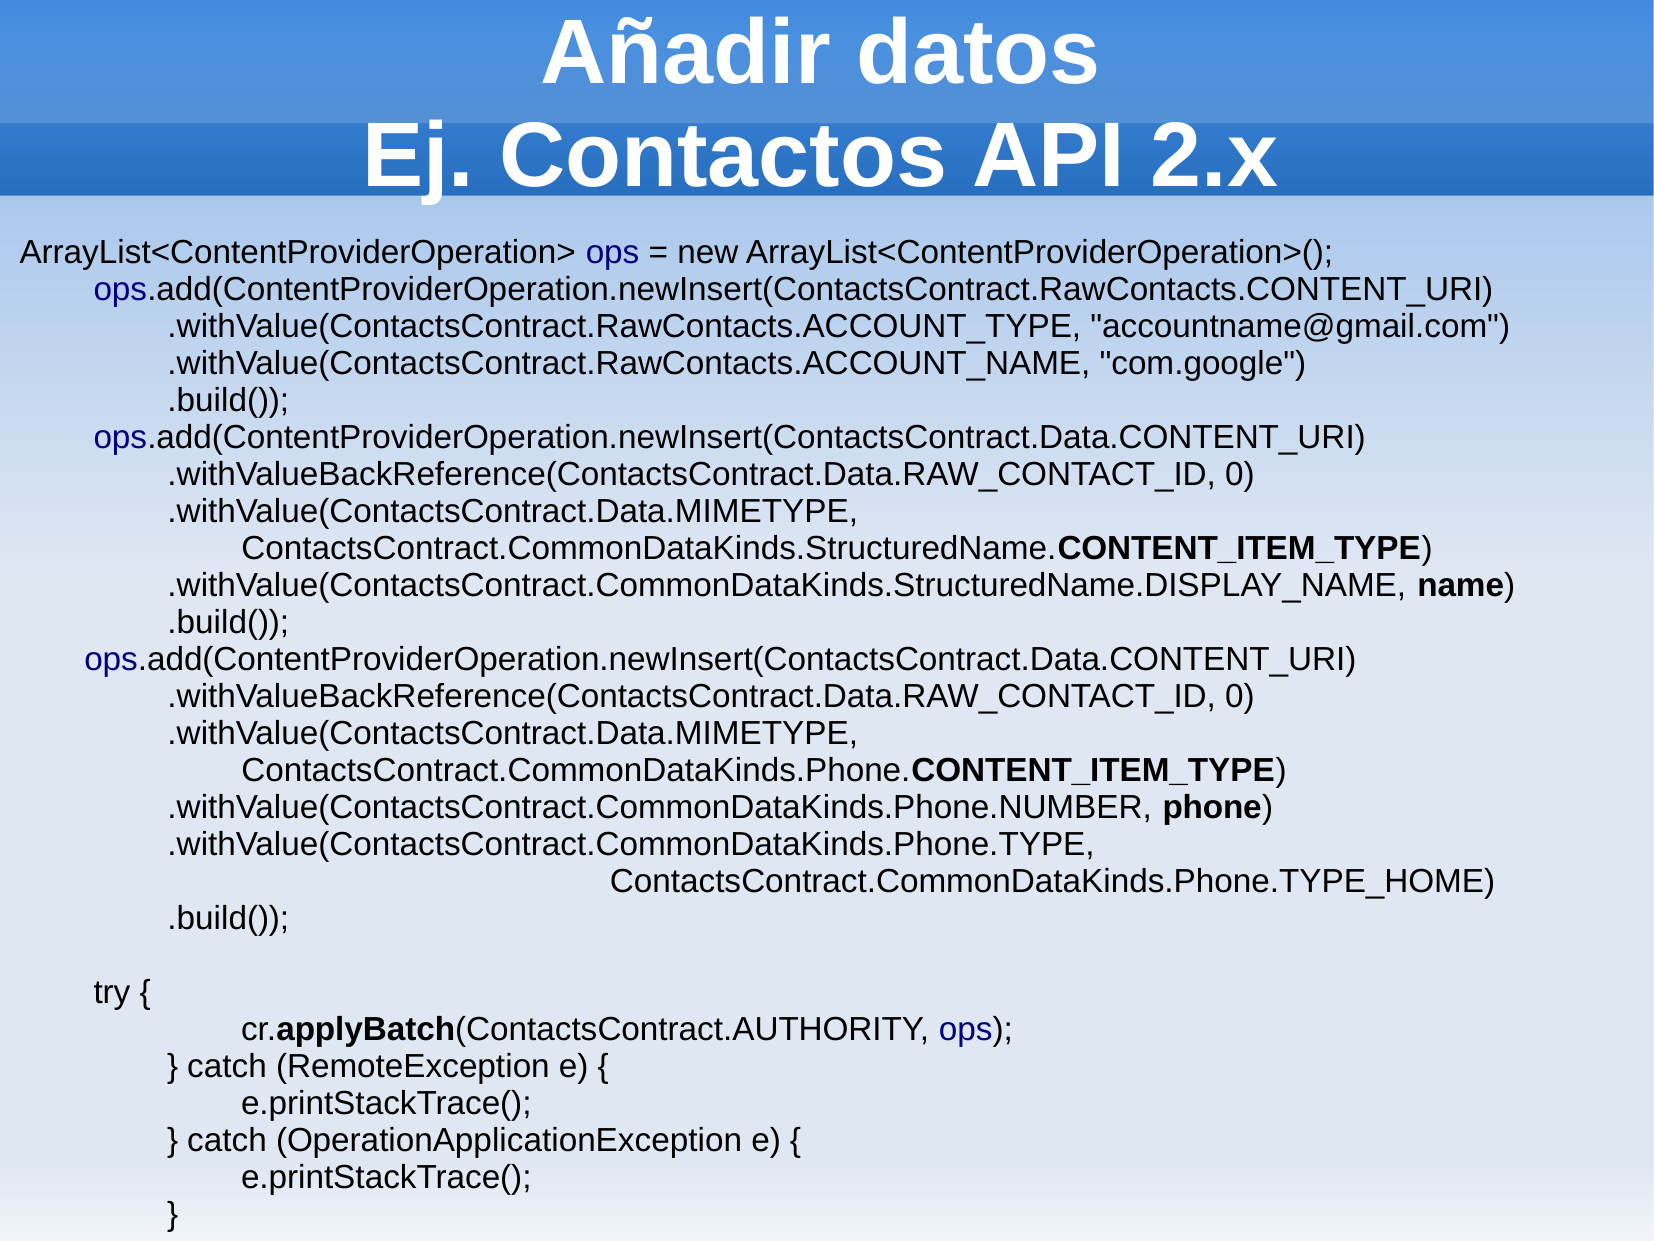

# Añadir datos Ej. Contactos API 2.x
ArrayList<ContentProviderOperation> ops = new ArrayList<ContentProviderOperation>();
 ops.add(ContentProviderOperation.newInsert(ContactsContract.RawContacts.CONTENT_URI)
 .withValue(ContactsContract.RawContacts.ACCOUNT_TYPE, "accountname@gmail.com")
 .withValue(ContactsContract.RawContacts.ACCOUNT_NAME, "com.google")
 .build());
 ops.add(ContentProviderOperation.newInsert(ContactsContract.Data.CONTENT_URI)
 .withValueBackReference(ContactsContract.Data.RAW_CONTACT_ID, 0)
 .withValue(ContactsContract.Data.MIMETYPE,
 ContactsContract.CommonDataKinds.StructuredName.CONTENT_ITEM_TYPE)
 .withValue(ContactsContract.CommonDataKinds.StructuredName.DISPLAY_NAME, name)
 .build());
 ops.add(ContentProviderOperation.newInsert(ContactsContract.Data.CONTENT_URI)
 .withValueBackReference(ContactsContract.Data.RAW_CONTACT_ID, 0)
 .withValue(ContactsContract.Data.MIMETYPE,
 ContactsContract.CommonDataKinds.Phone.CONTENT_ITEM_TYPE)
 .withValue(ContactsContract.CommonDataKinds.Phone.NUMBER, phone)
 .withValue(ContactsContract.CommonDataKinds.Phone.TYPE,
								ContactsContract.CommonDataKinds.Phone.TYPE_HOME)
 .build());
 try {
			cr.applyBatch(ContactsContract.AUTHORITY, ops);
		} catch (RemoteException e) {
			e.printStackTrace();
		} catch (OperationApplicationException e) {
			e.printStackTrace();
		}